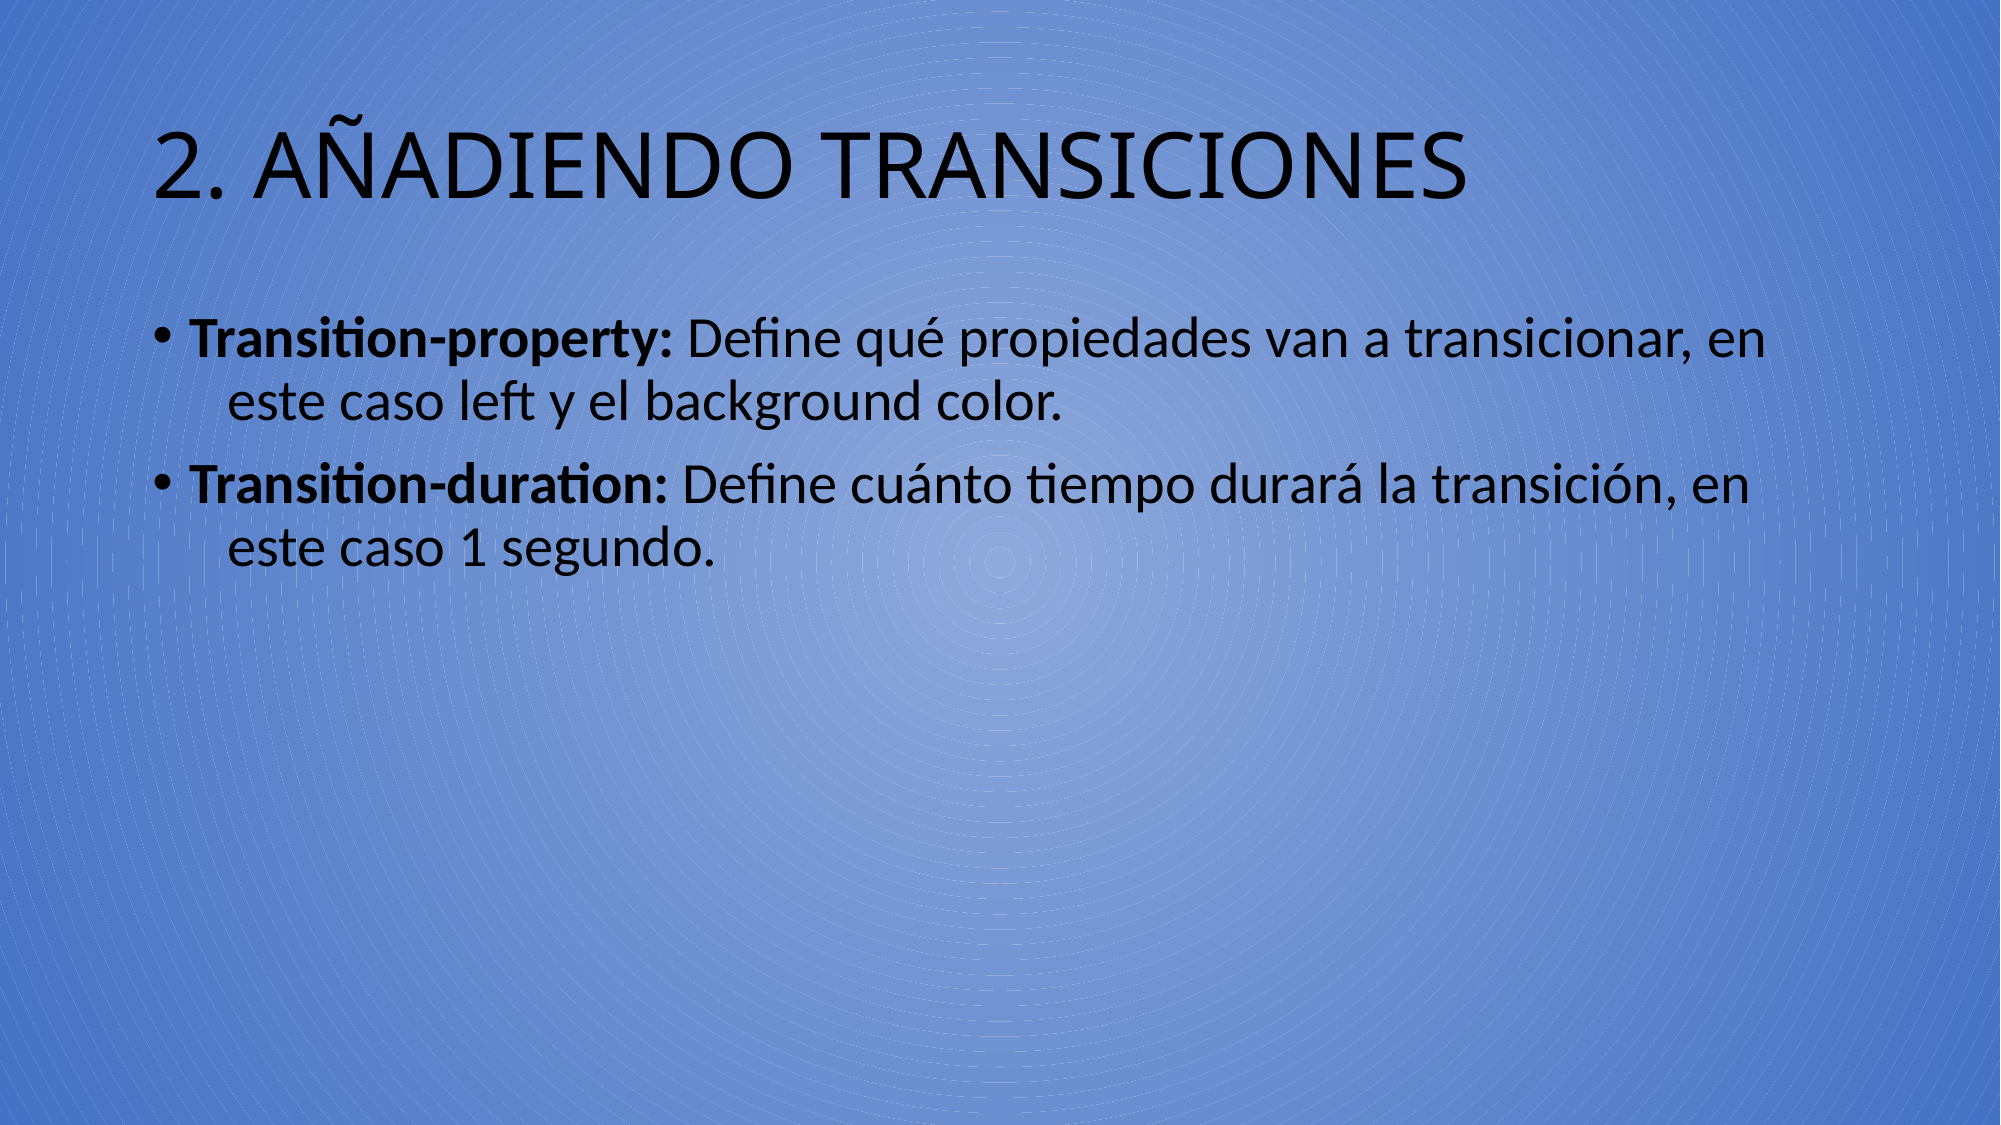

# 2. AÑADIENDO TRANSICIONES
Transition-property: Define qué propiedades van a transicionar, en este caso left y el background color.
Transition-duration: Define cuánto tiempo durará la transición, en este caso 1 segundo.